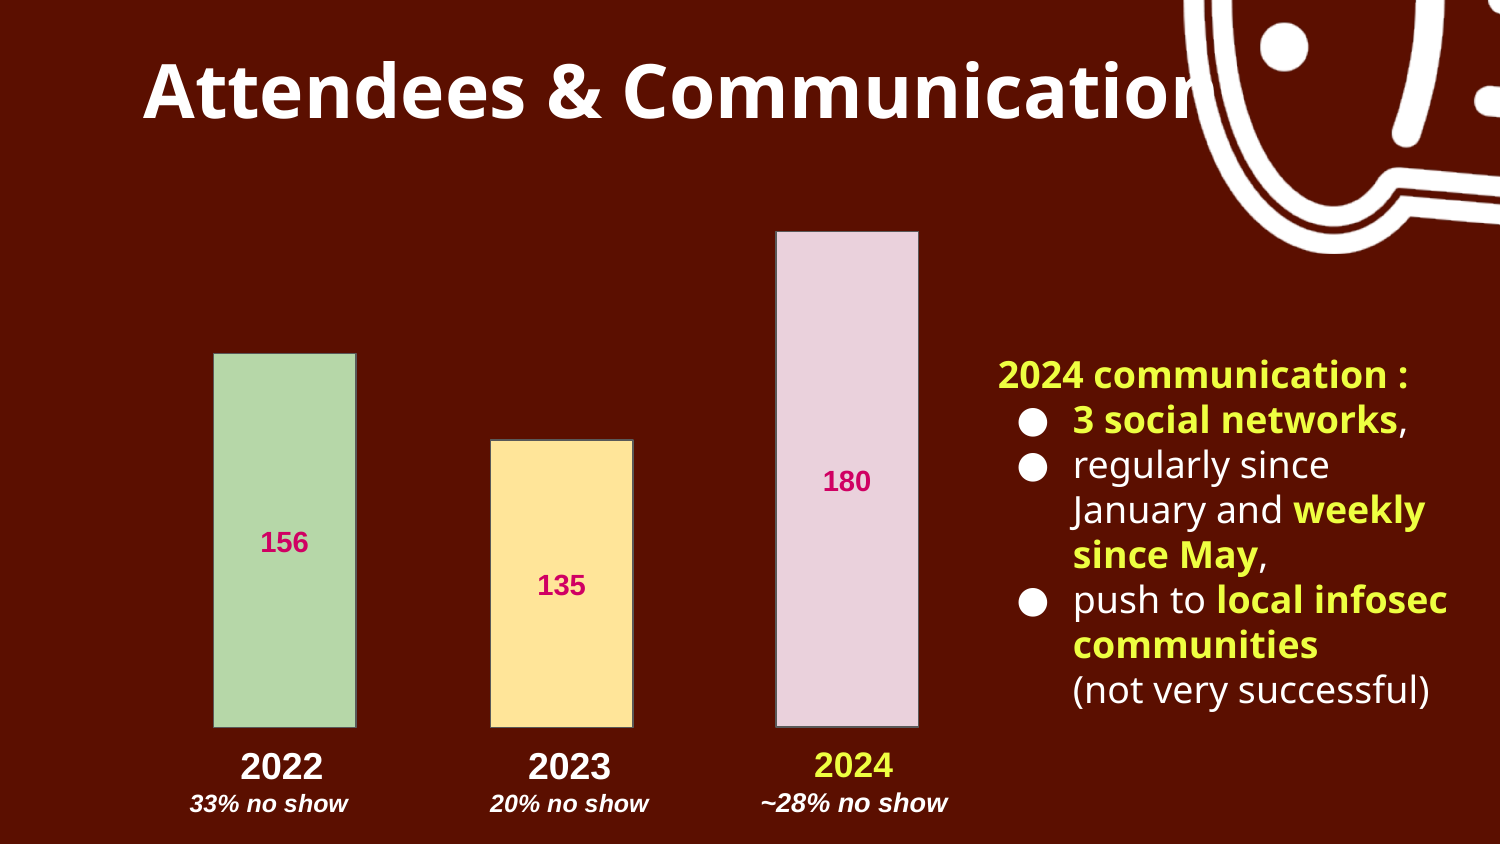

Attendees & Communication
180
2024 communication :
3 social networks,
regularly since January and weekly since May,
push to local infosec communities
(not very successful)
156
135
2022
33% no show 👀
2023
20% no show
2024
~28% no show